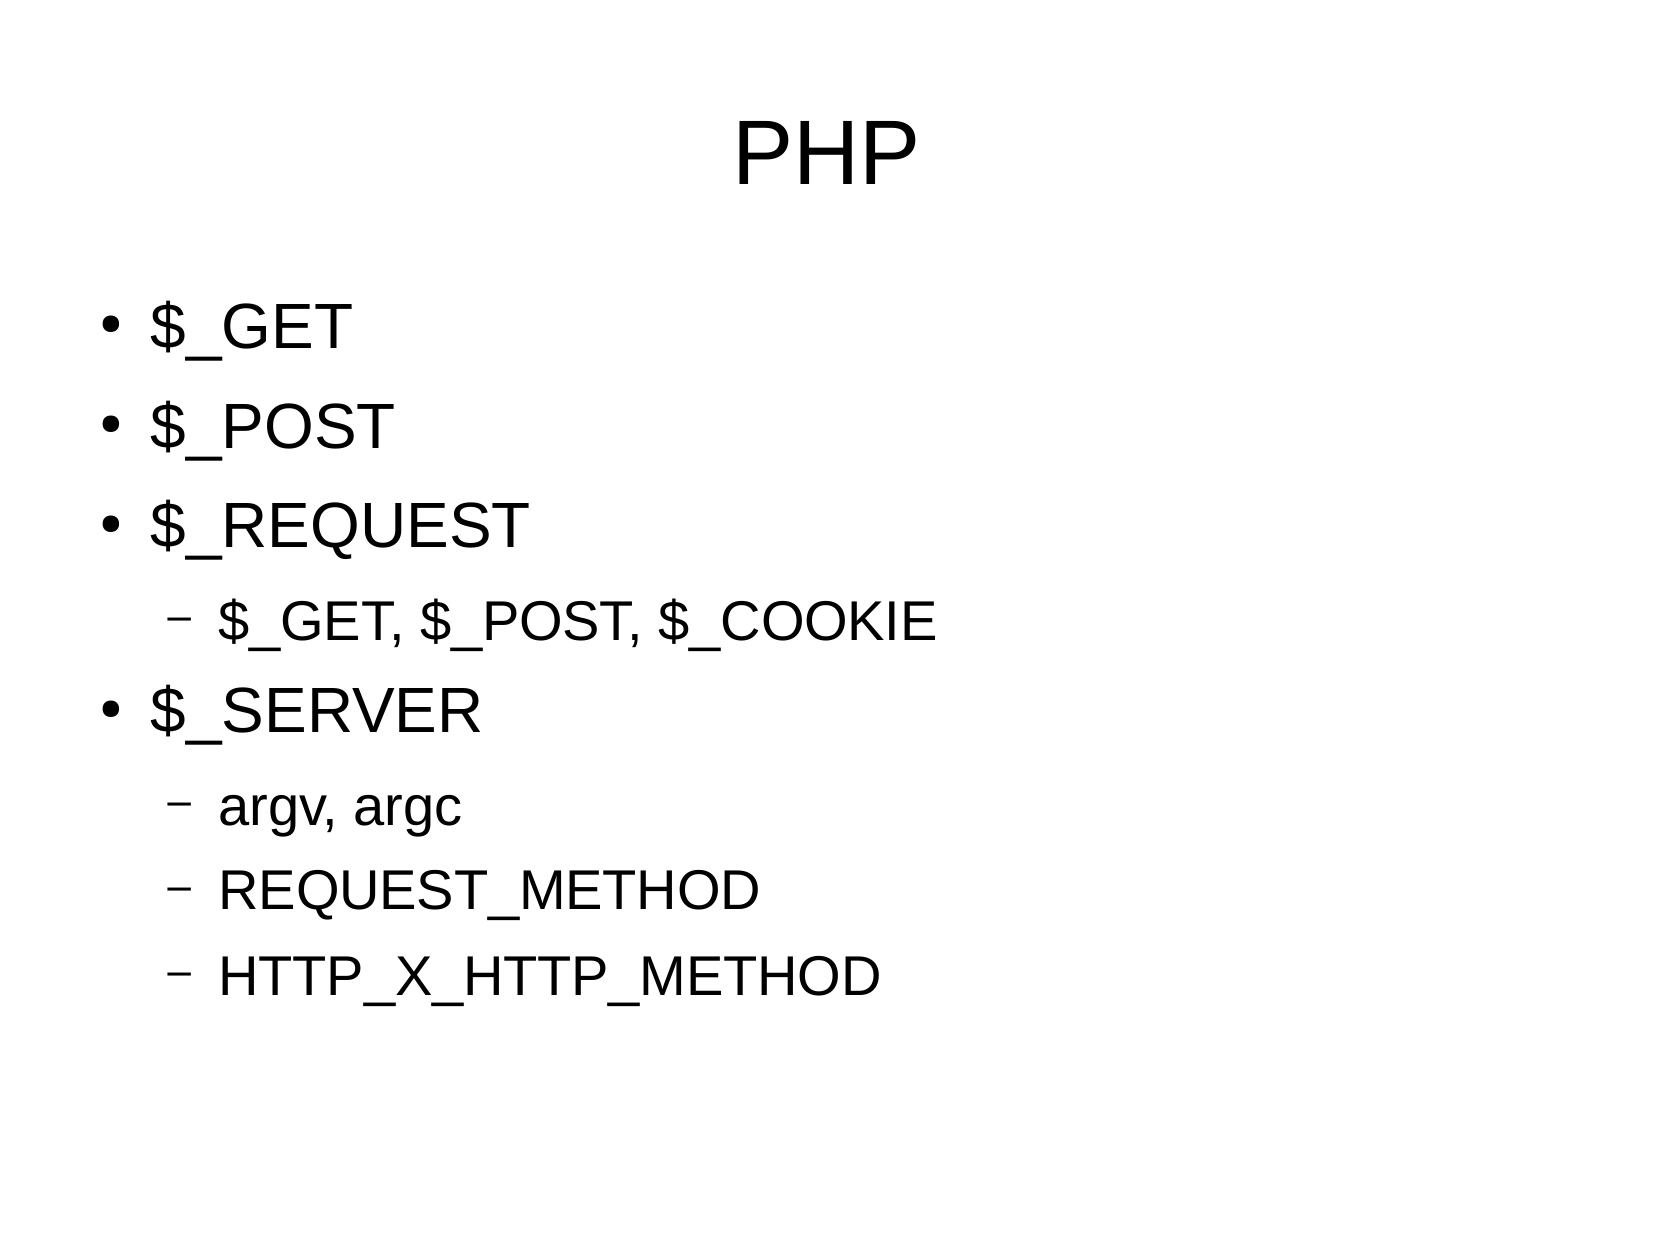

# PHP
$_GET
$_POST
$_REQUEST
$_GET, $_POST, $_COOKIE
$_SERVER
argv, argc
REQUEST_METHOD
HTTP_X_HTTP_METHOD